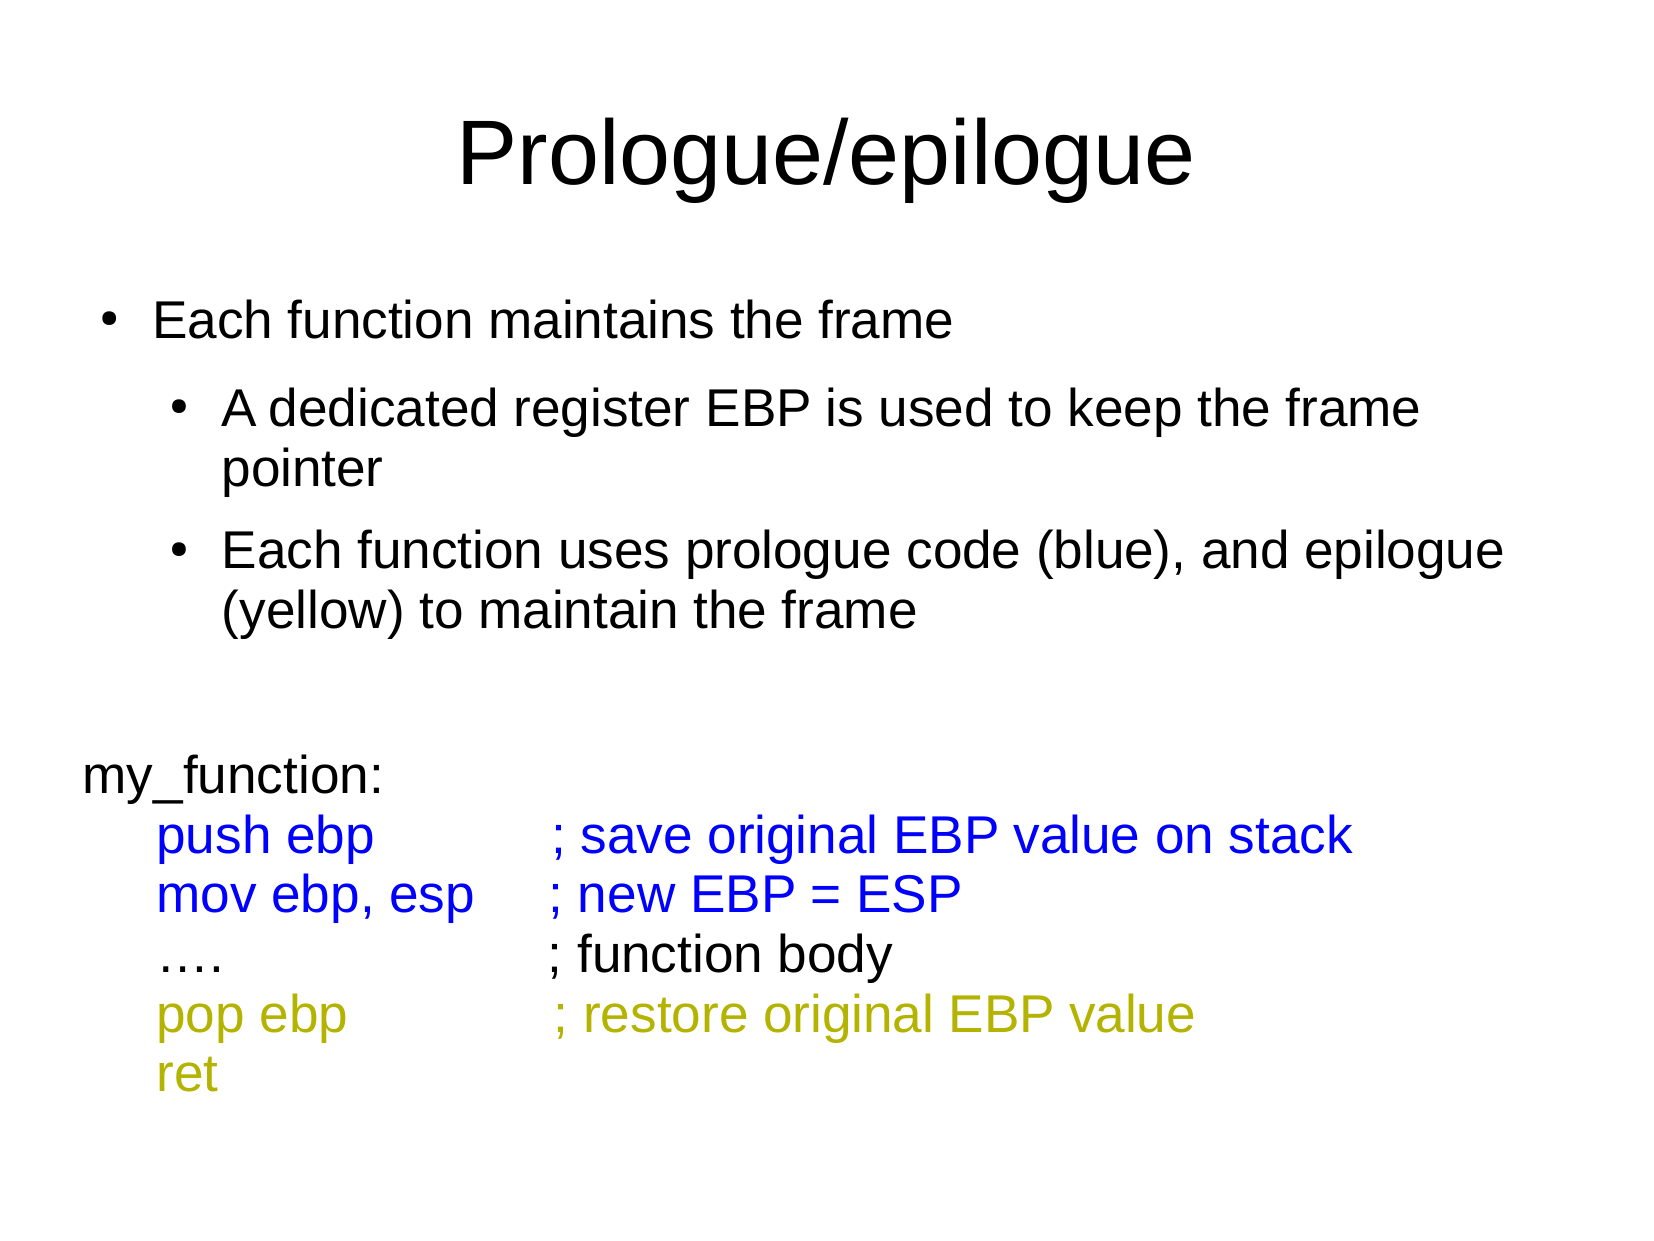

# Prologue/epilogue
Each function maintains the frame
A dedicated register EBP is used to keep the frame pointer
Each function uses prologue code (blue), and epilogue (yellow) to maintain the frame
my_function:
 push ebp ; save original EBP value on stack
 mov ebp, esp ; new EBP = ESP
 …. ; function body
 pop ebp ; restore original EBP value
 ret